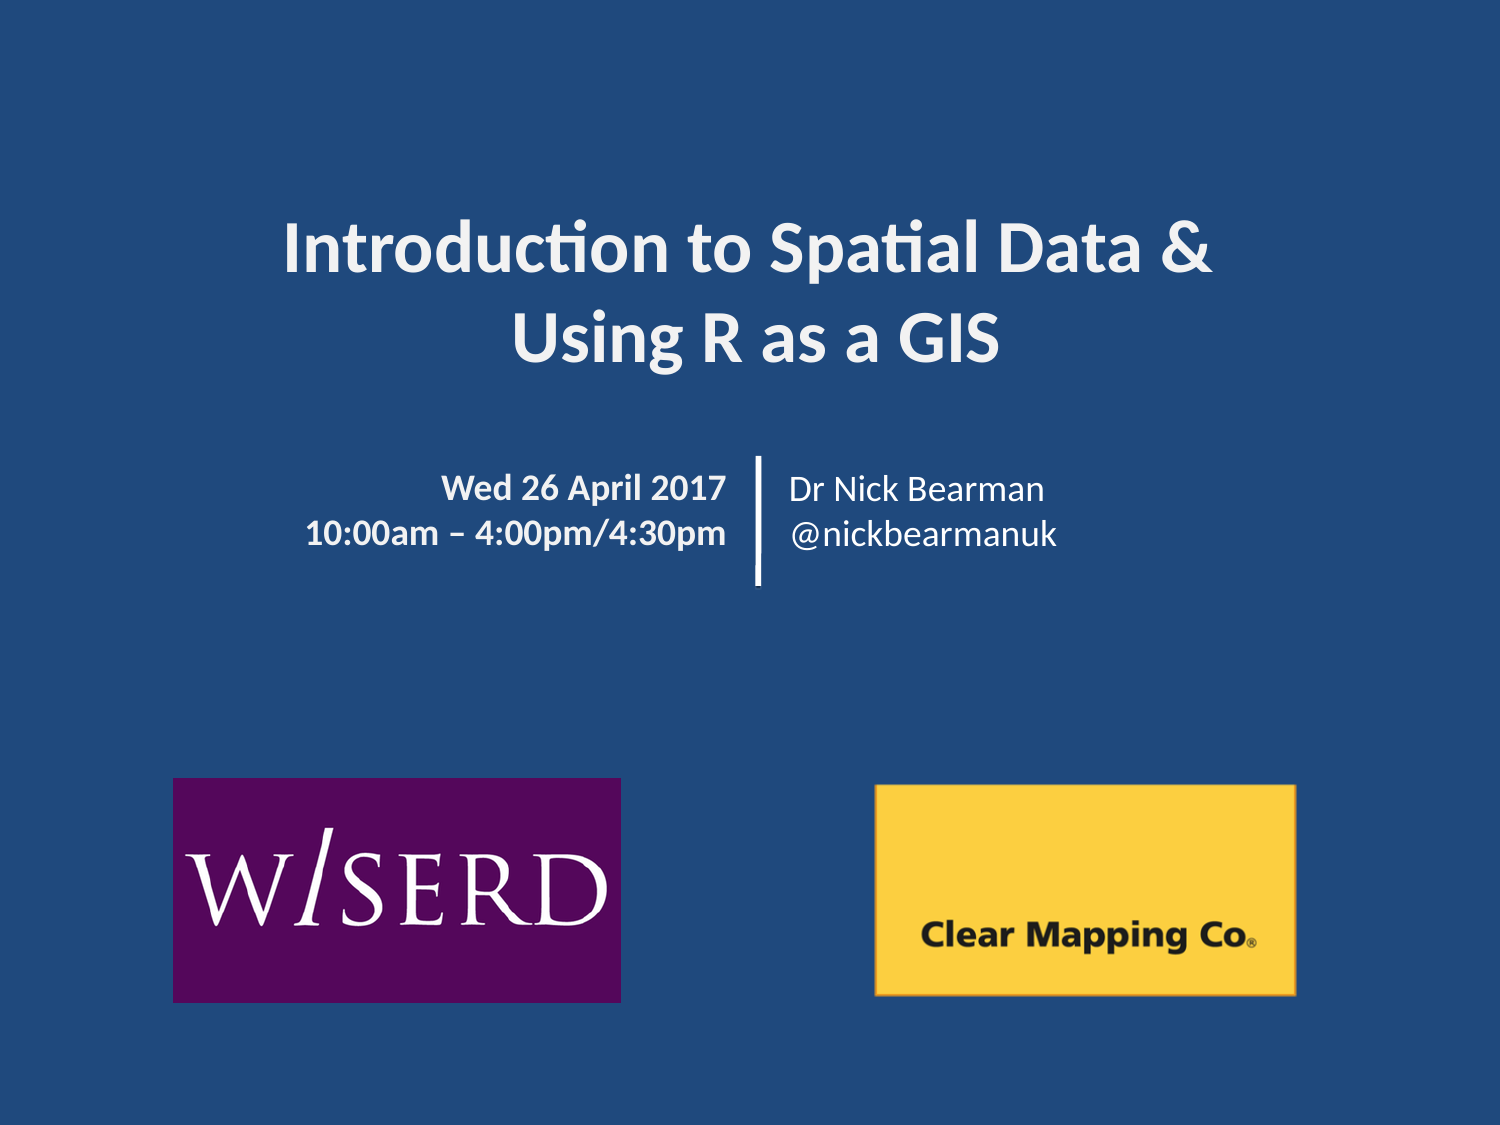

Introduction to Spatial Data &
Using R as a GIS
Wed 26 April 2017
10:00am – 4:00pm/4:30pm
Dr Nick Bearman
@nickbearmanuk